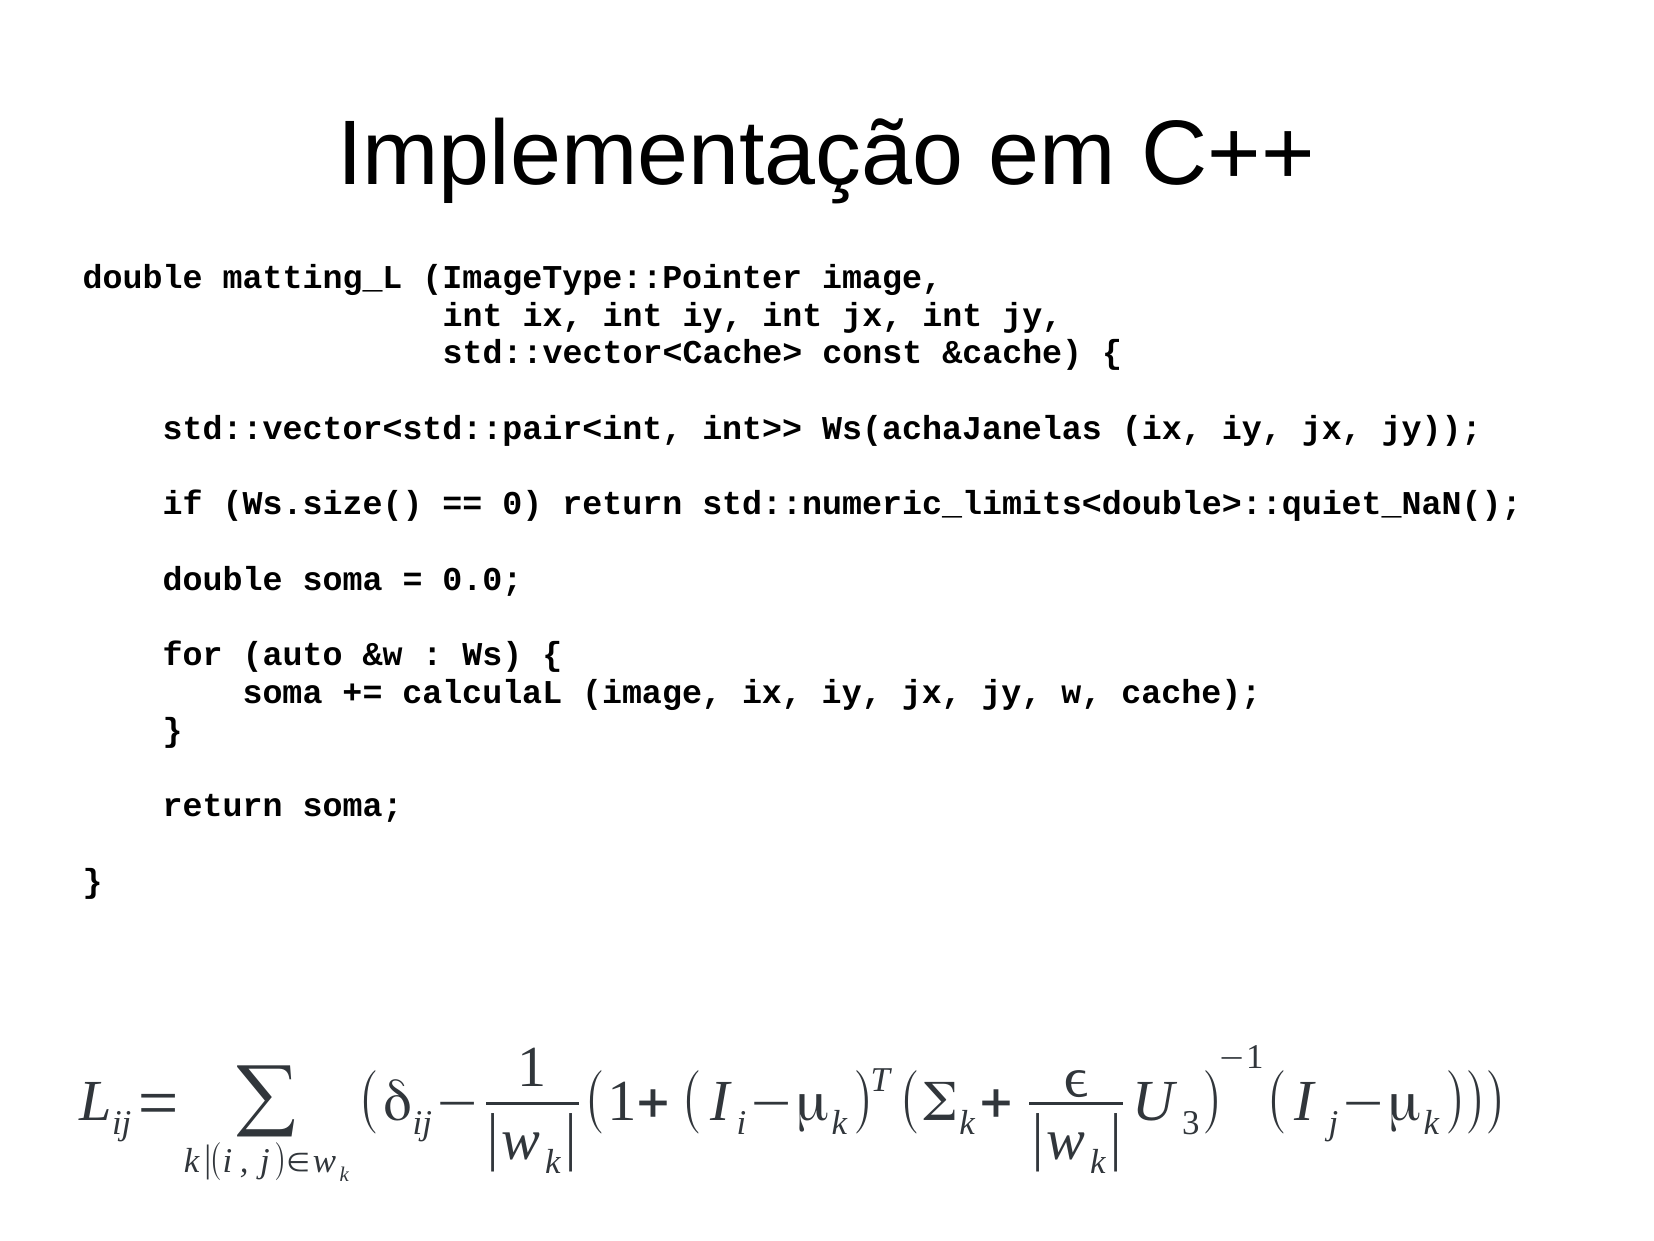

# Implementação em C++
double matting_L (ImageType::Pointer image,
 int ix, int iy, int jx, int jy,
 std::vector<Cache> const &cache) {
 std::vector<std::pair<int, int>> Ws(achaJanelas (ix, iy, jx, jy));
 if (Ws.size() == 0) return std::numeric_limits<double>::quiet_NaN();
 double soma = 0.0;
 for (auto &w : Ws) {
 soma += calculaL (image, ix, iy, jx, jy, w, cache);
 }
 return soma;
}